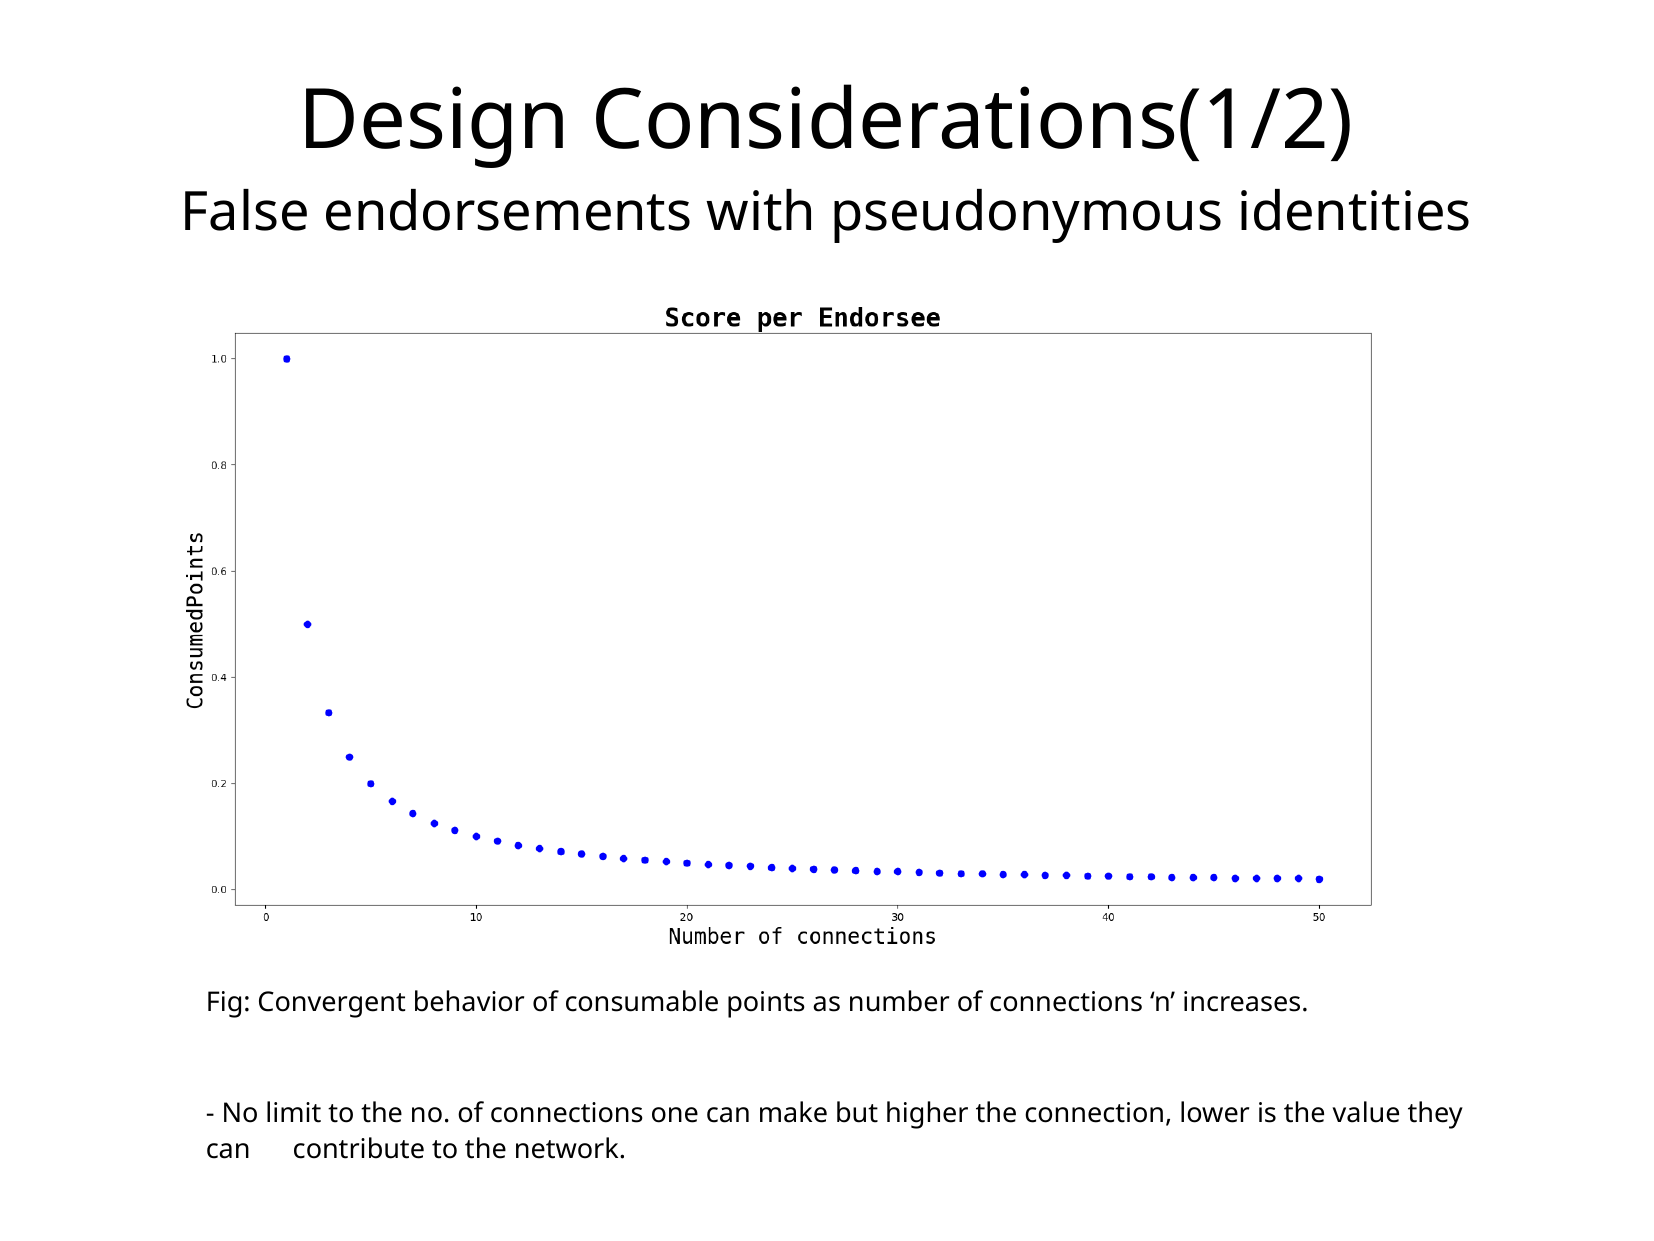

# Design Considerations(1/2) False endorsements with pseudonymous identities
Fig: Convergent behavior of consumable points as number of connections ‘n’ increases.
- No limit to the no. of connections one can make but higher the connection, lower is the value they can contribute to the network.